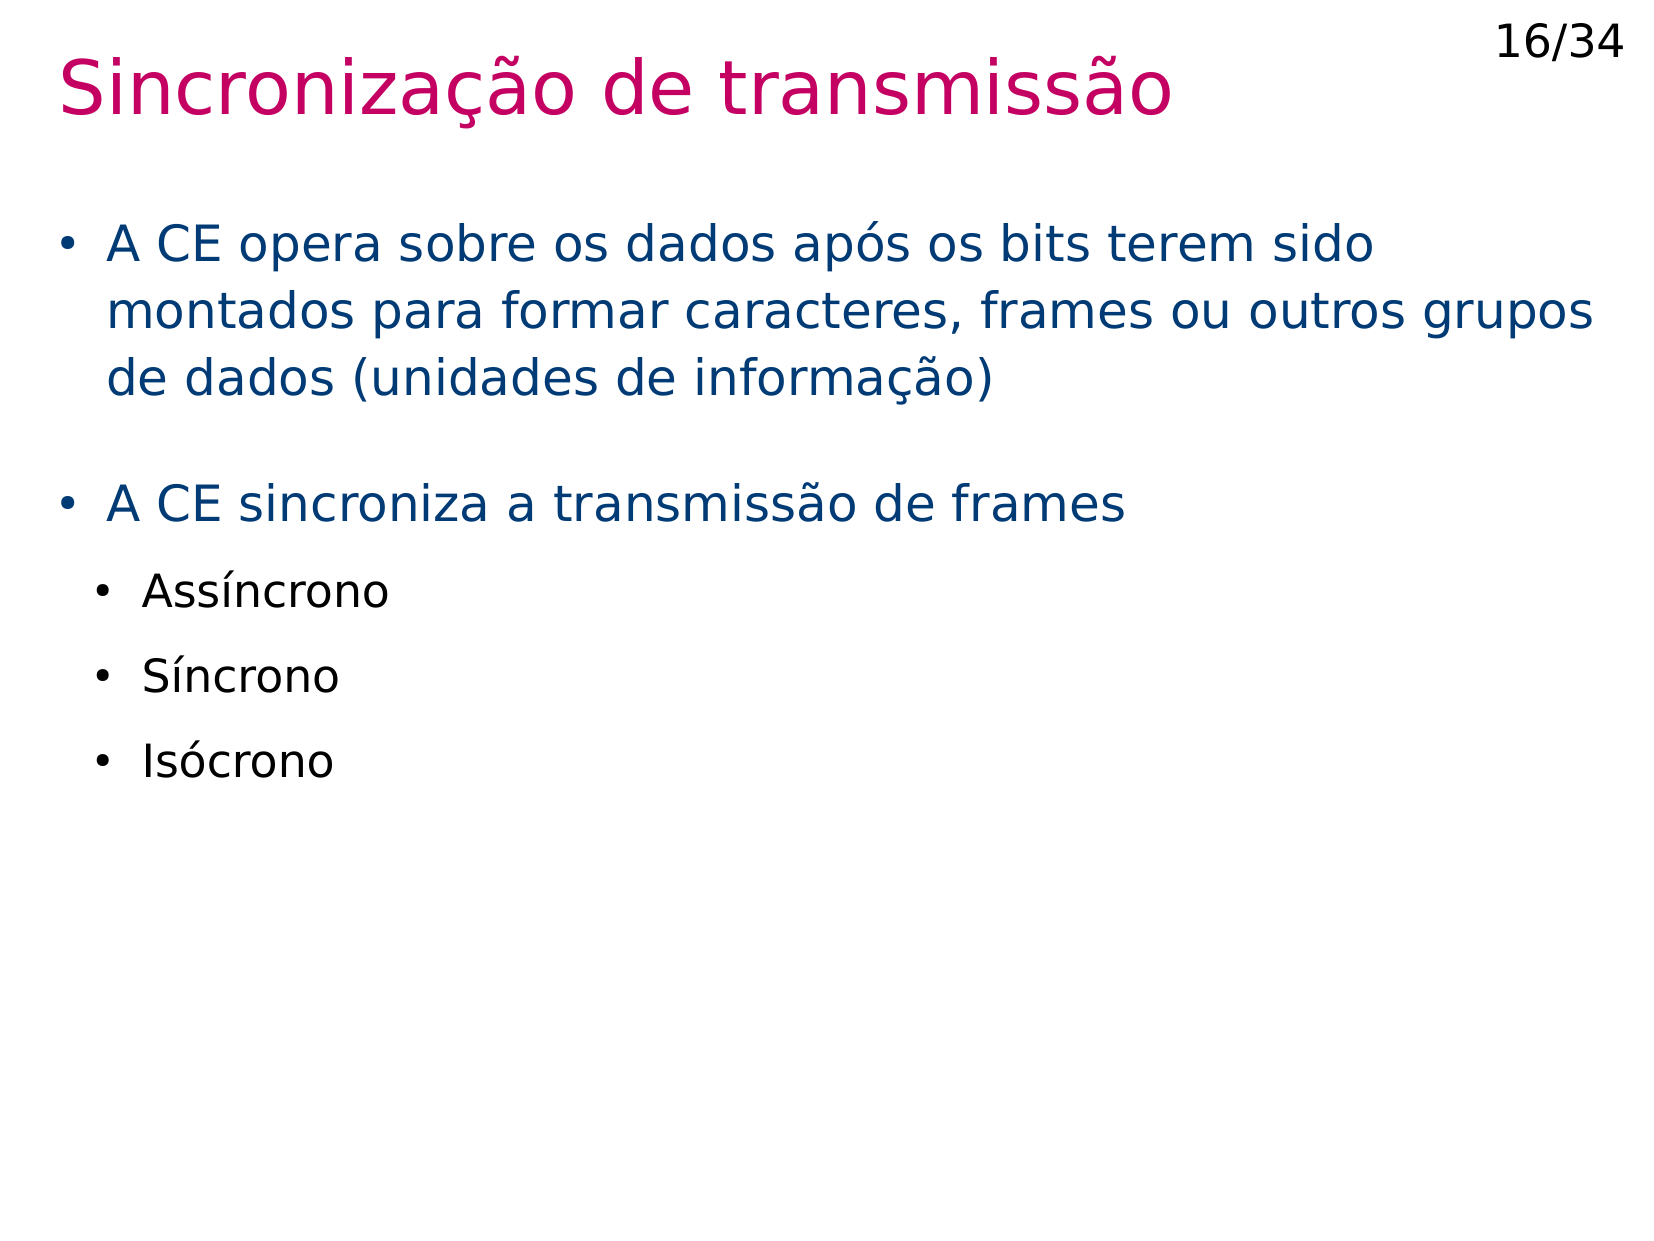

16
# Sincronização de transmissão
A CE opera sobre os dados após os bits terem sido montados para formar caracteres, frames ou outros grupos de dados (unidades de informação)
A CE sincroniza a transmissão de frames
Assíncrono
Síncrono
Isócrono